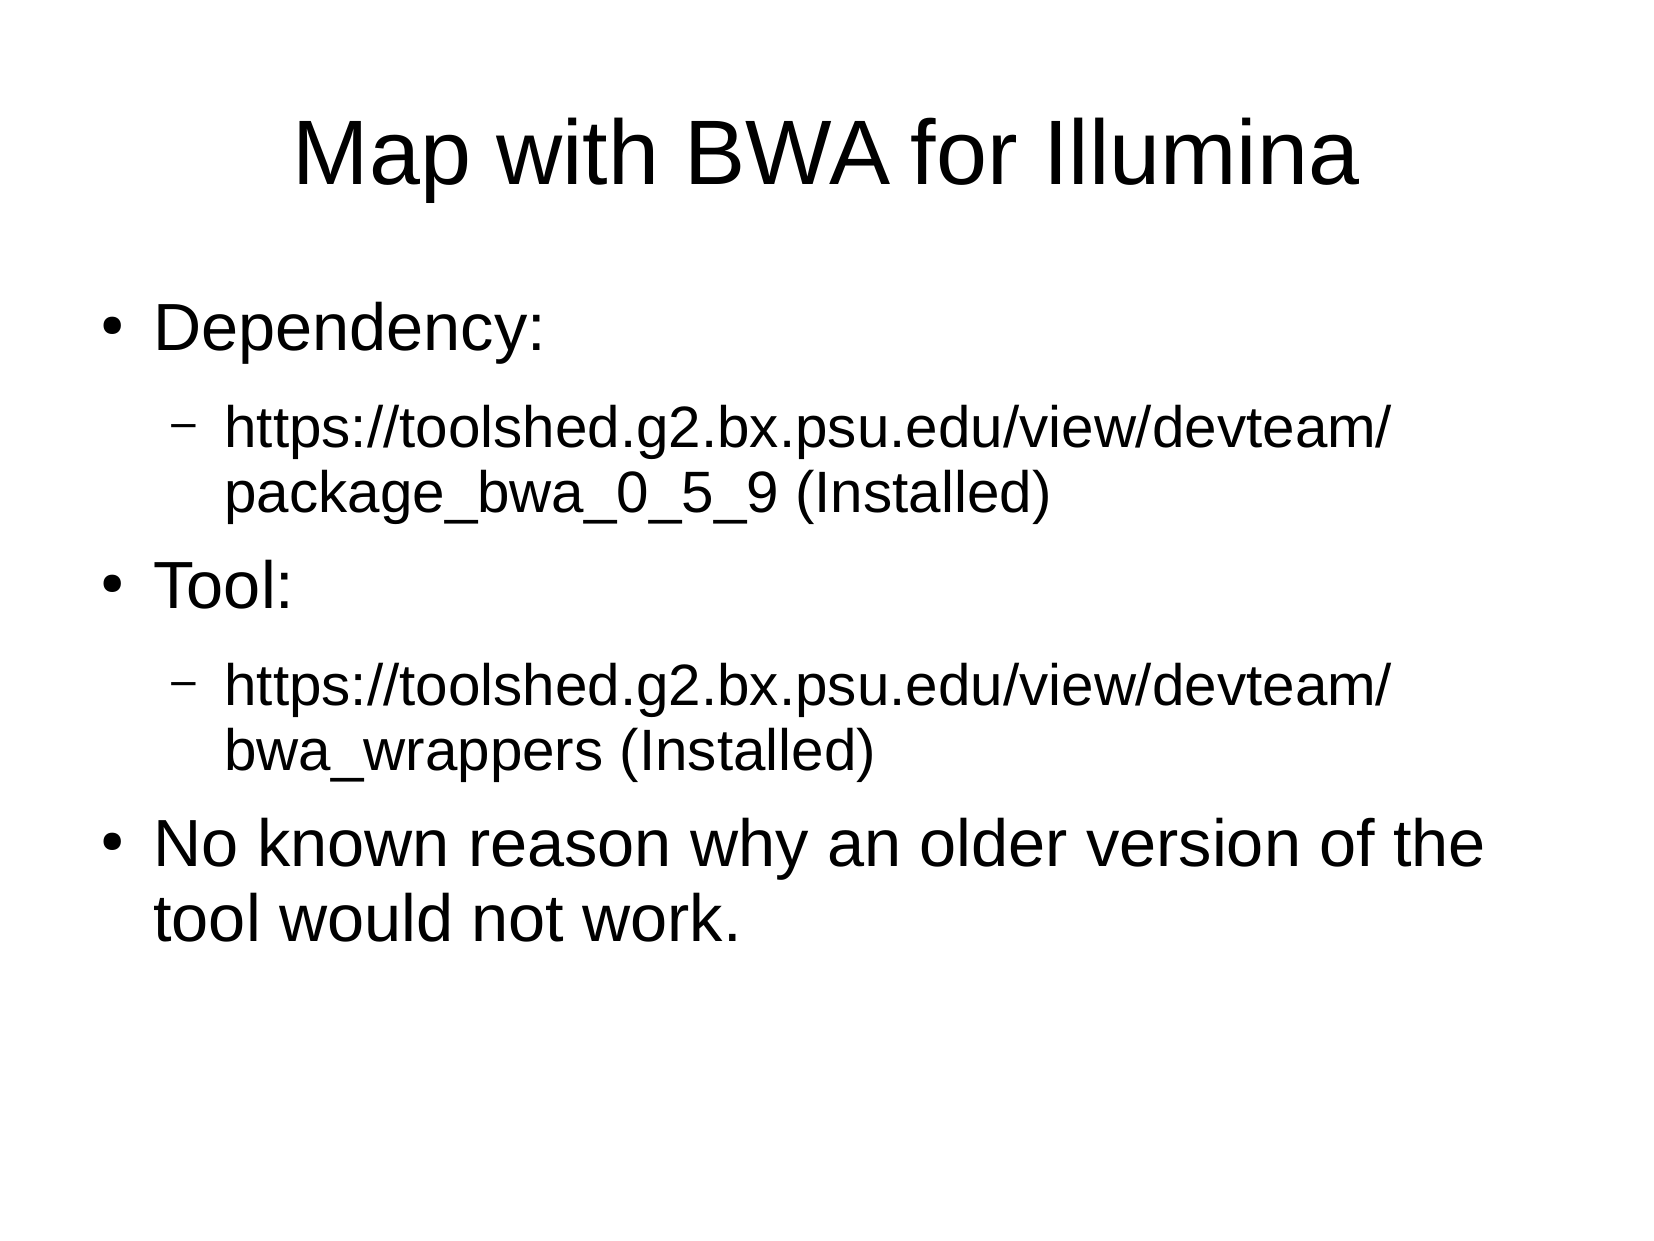

# Map with BWA for Illumina
Dependency:
https://toolshed.g2.bx.psu.edu/view/devteam/package_bwa_0_5_9 (Installed)
Tool:
https://toolshed.g2.bx.psu.edu/view/devteam/bwa_wrappers (Installed)
No known reason why an older version of the tool would not work.